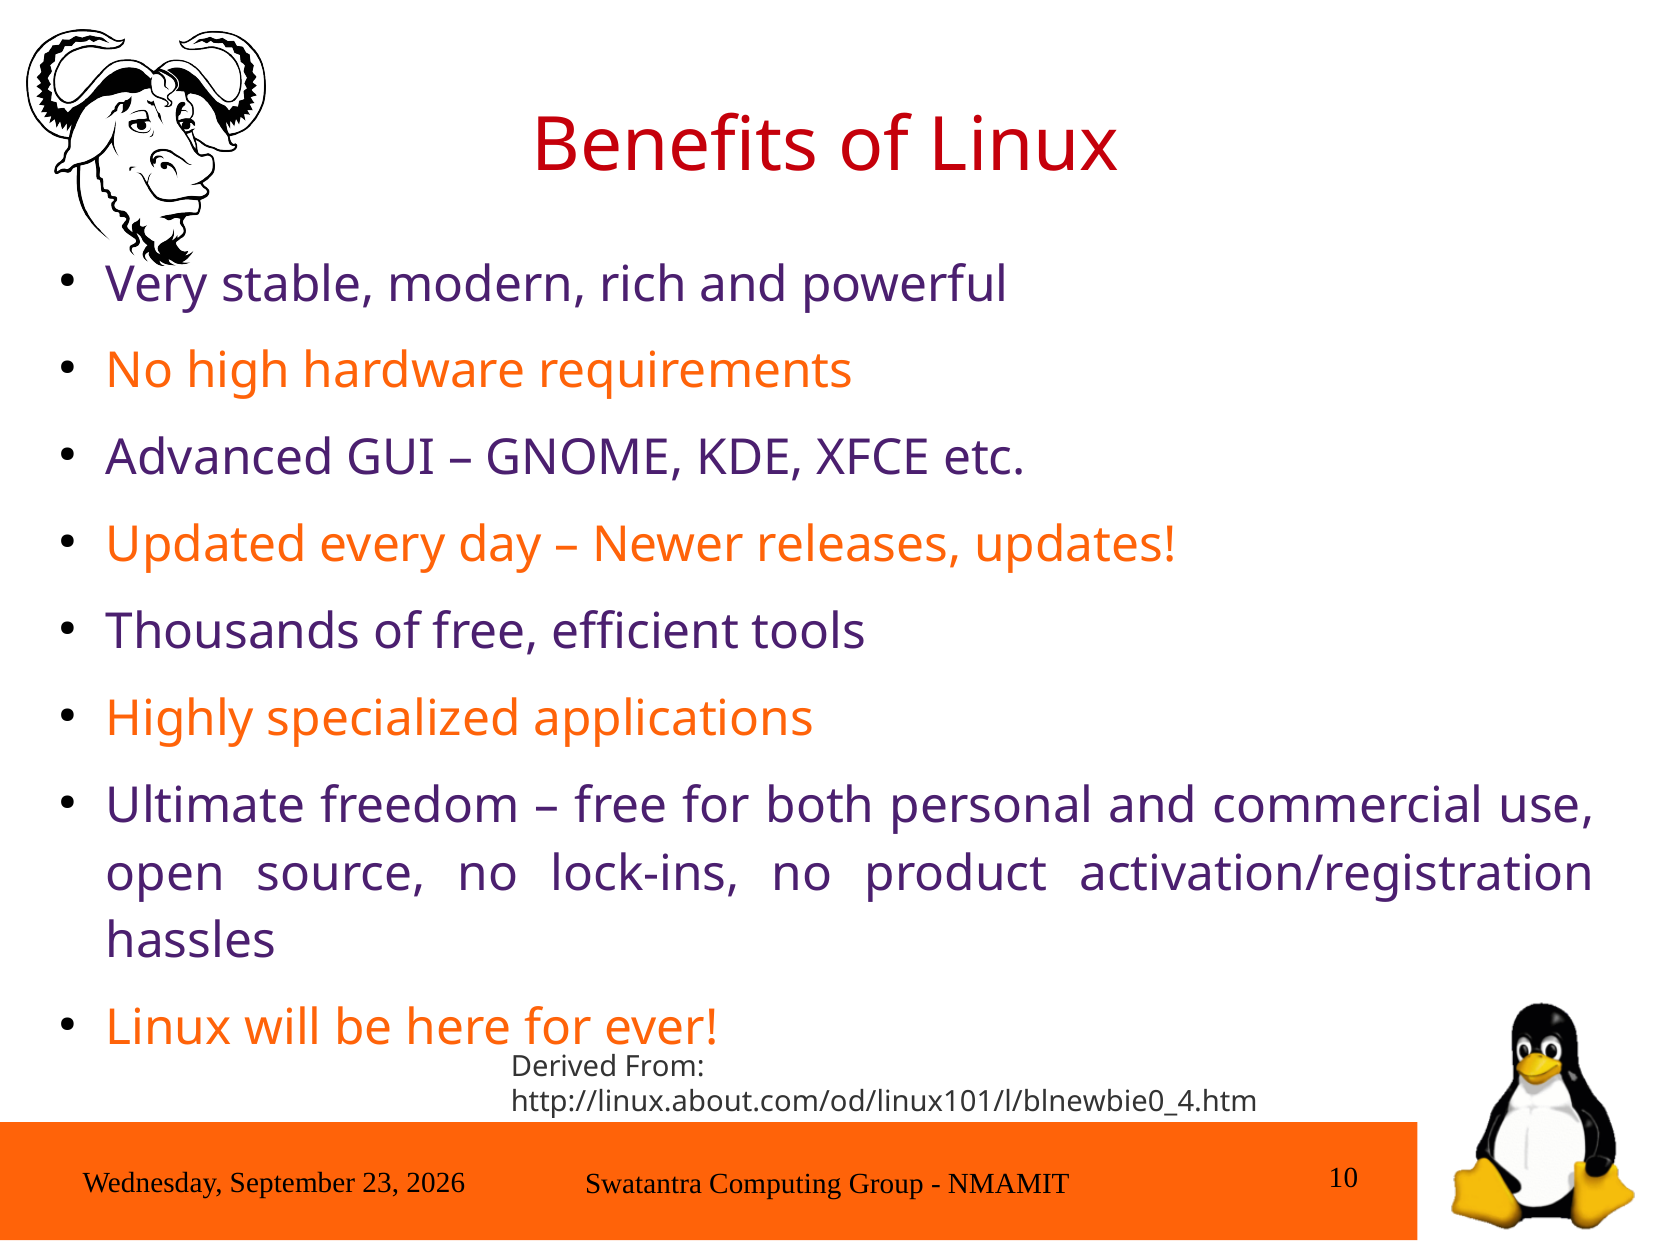

# Benefits of Linux
Very stable, modern, rich and powerful
No high hardware requirements
Advanced GUI – GNOME, KDE, XFCE etc.
Updated every day – Newer releases, updates!
Thousands of free, efficient tools
Highly specialized applications
Ultimate freedom – free for both personal and commercial use, open source, no lock-ins, no product activation/registration hassles
Linux will be here for ever!
Derived From: http://linux.about.com/od/linux101/l/blnewbie0_4.htm
10
Swatantra Computing Group - NMAMIT